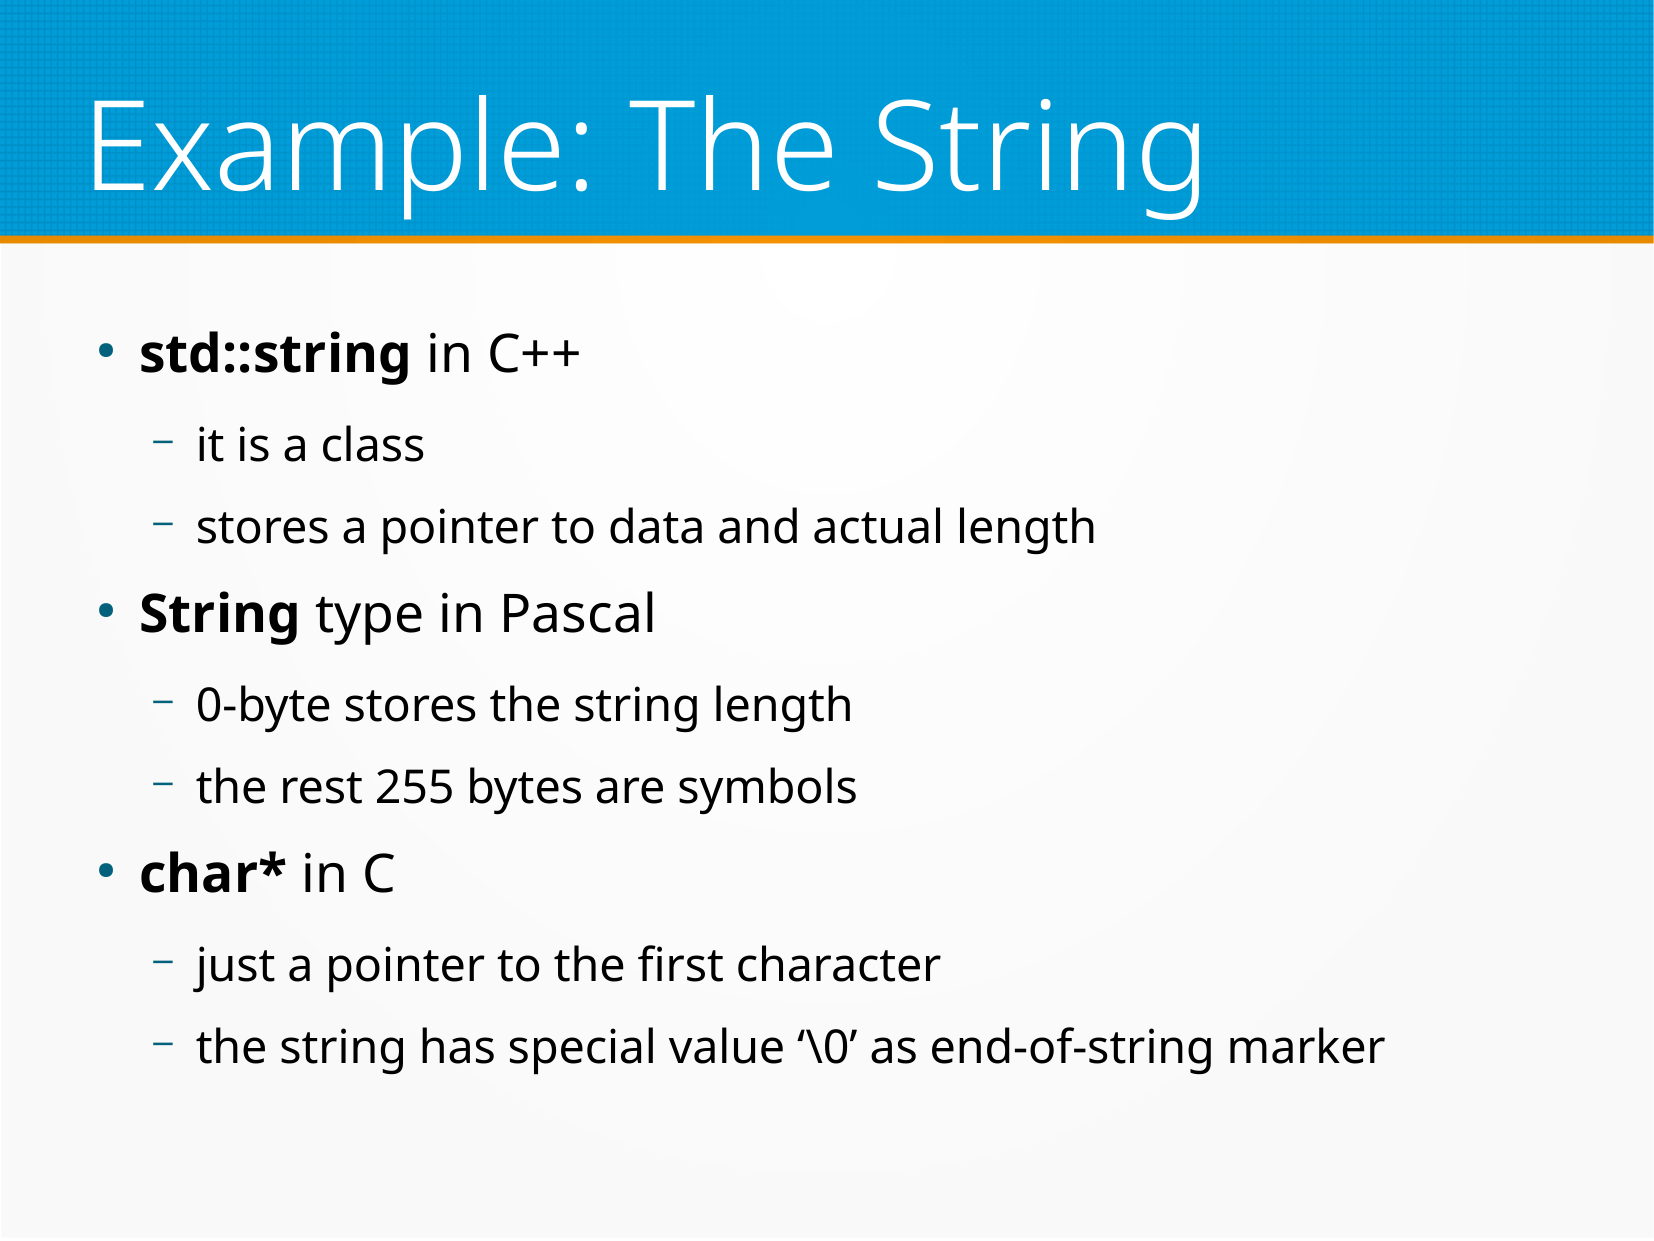

# Example: The String
std::string in C++
it is a class
stores a pointer to data and actual length
String type in Pascal
0-byte stores the string length
the rest 255 bytes are symbols
char* in C
just a pointer to the first character
the string has special value ‘\0’ as end-of-string marker